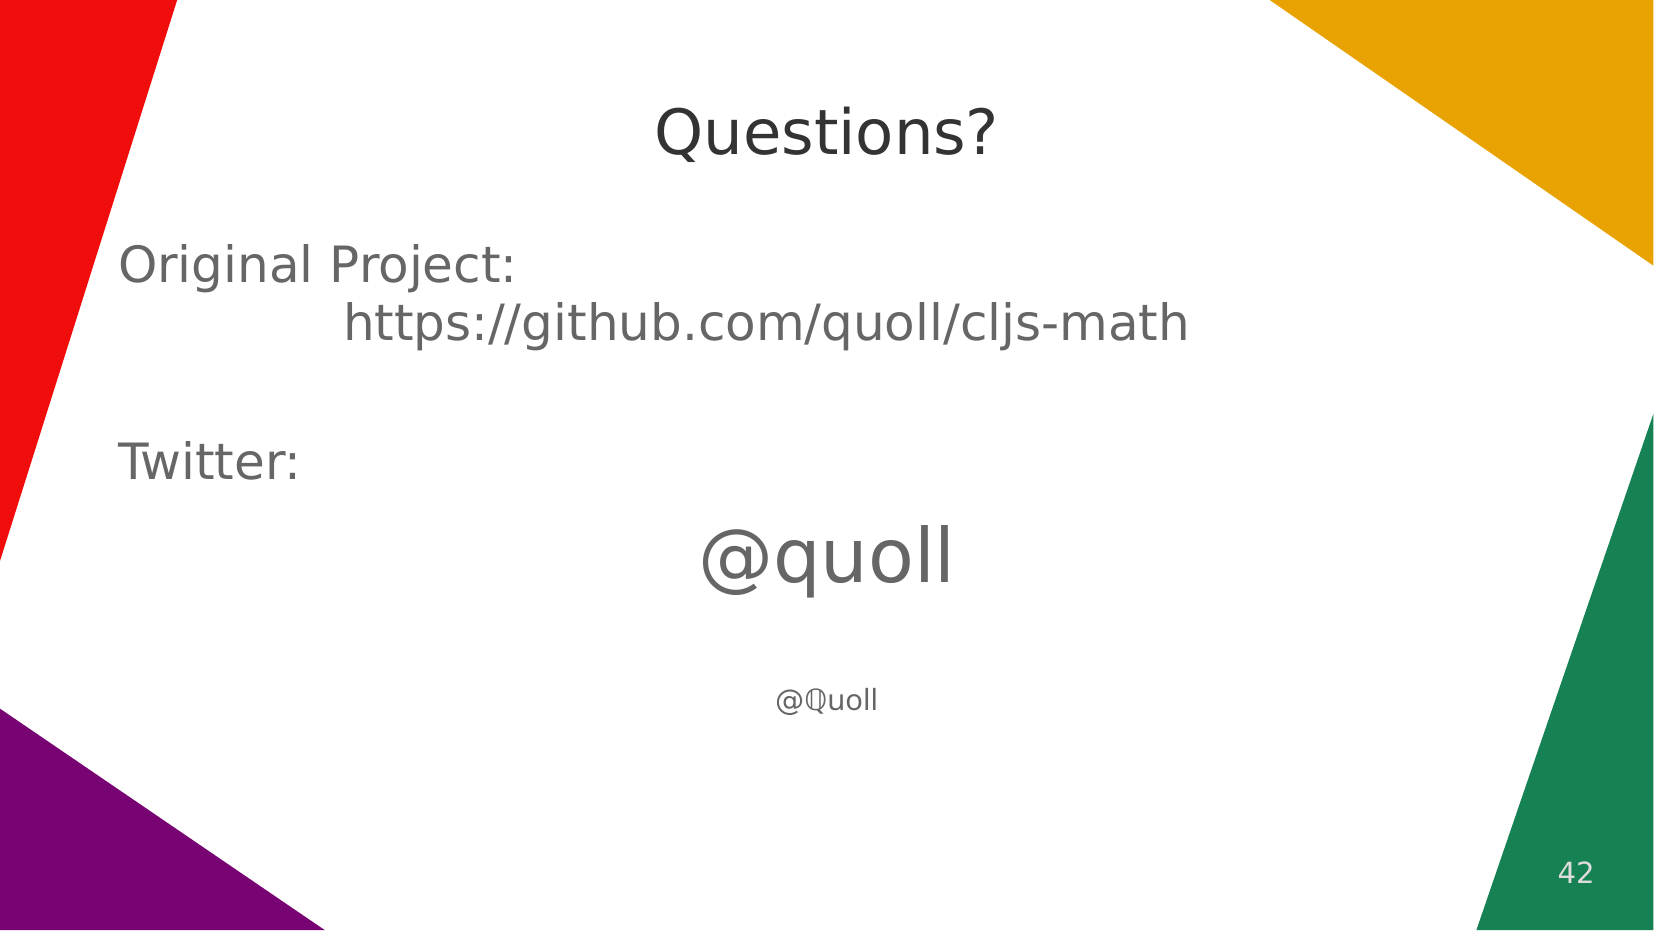

# Questions?
Original Project:
			https://github.com/quoll/cljs-math
Twitter:
@quoll
@ℚuoll
42